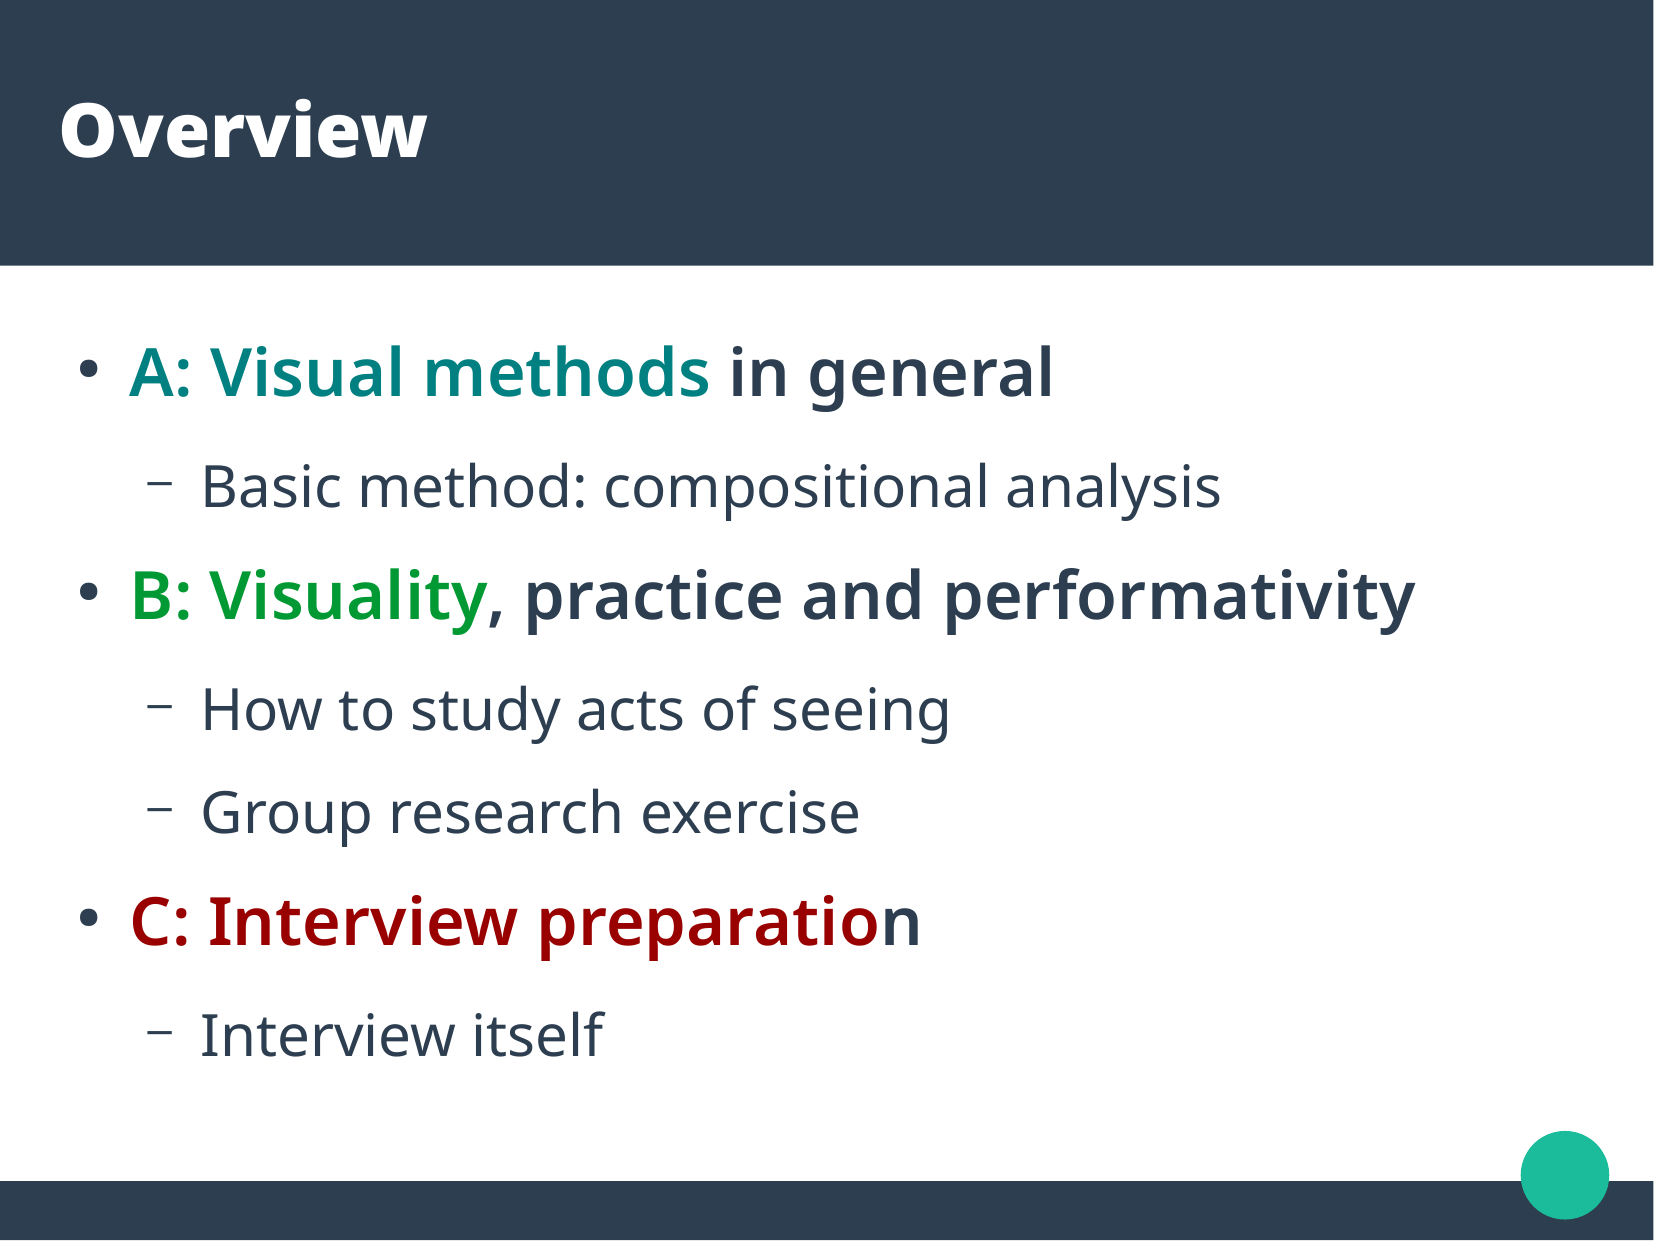

# Overview
A: Visual methods in general
Basic method: compositional analysis
B: Visuality, practice and performativity
How to study acts of seeing
Group research exercise
C: Interview preparation
Interview itself